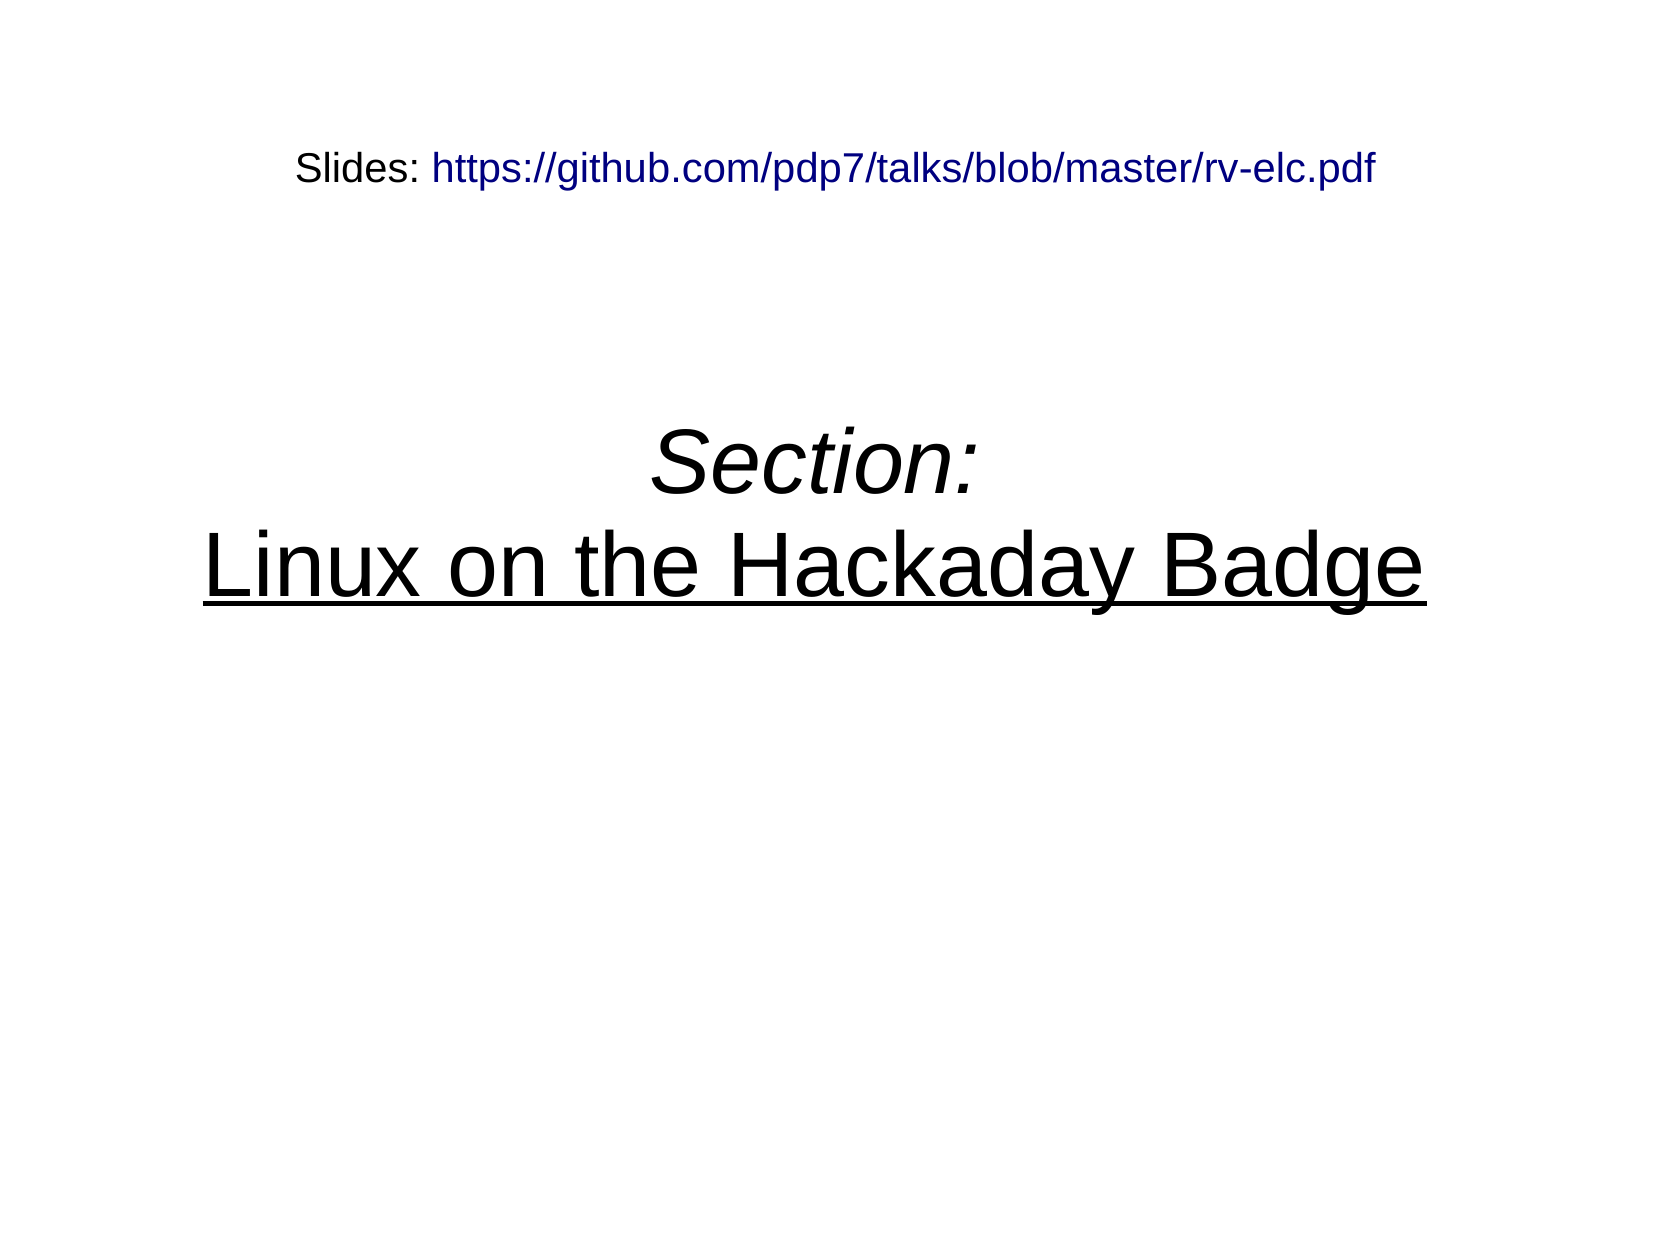

Slides: https://github.com/pdp7/talks/blob/master/rv-elc.pdf
# Section: Linux on the Hackaday Badge